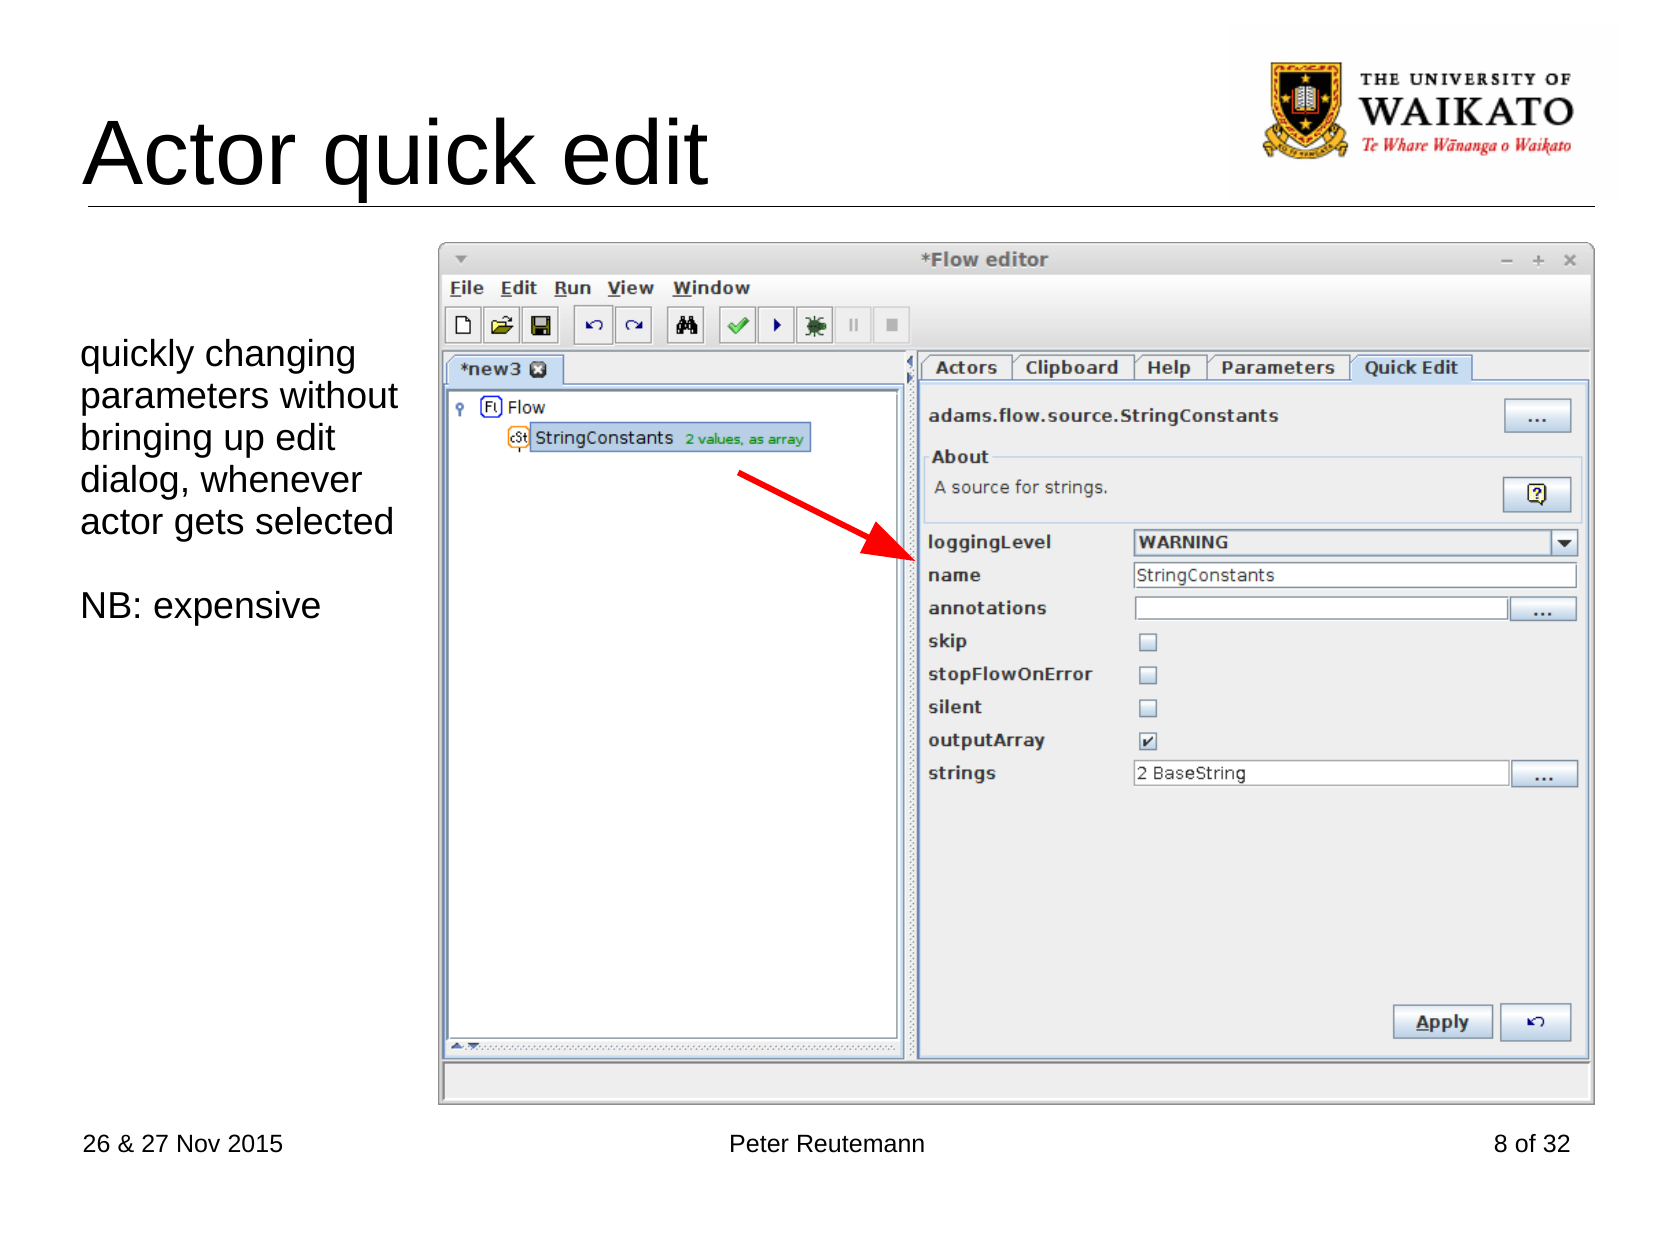

# Actor quick edit
quickly changing
parameters without
bringing up edit
dialog, whenever
actor gets selected
NB: expensive
26 & 27 Nov 2015
Peter Reutemann
8